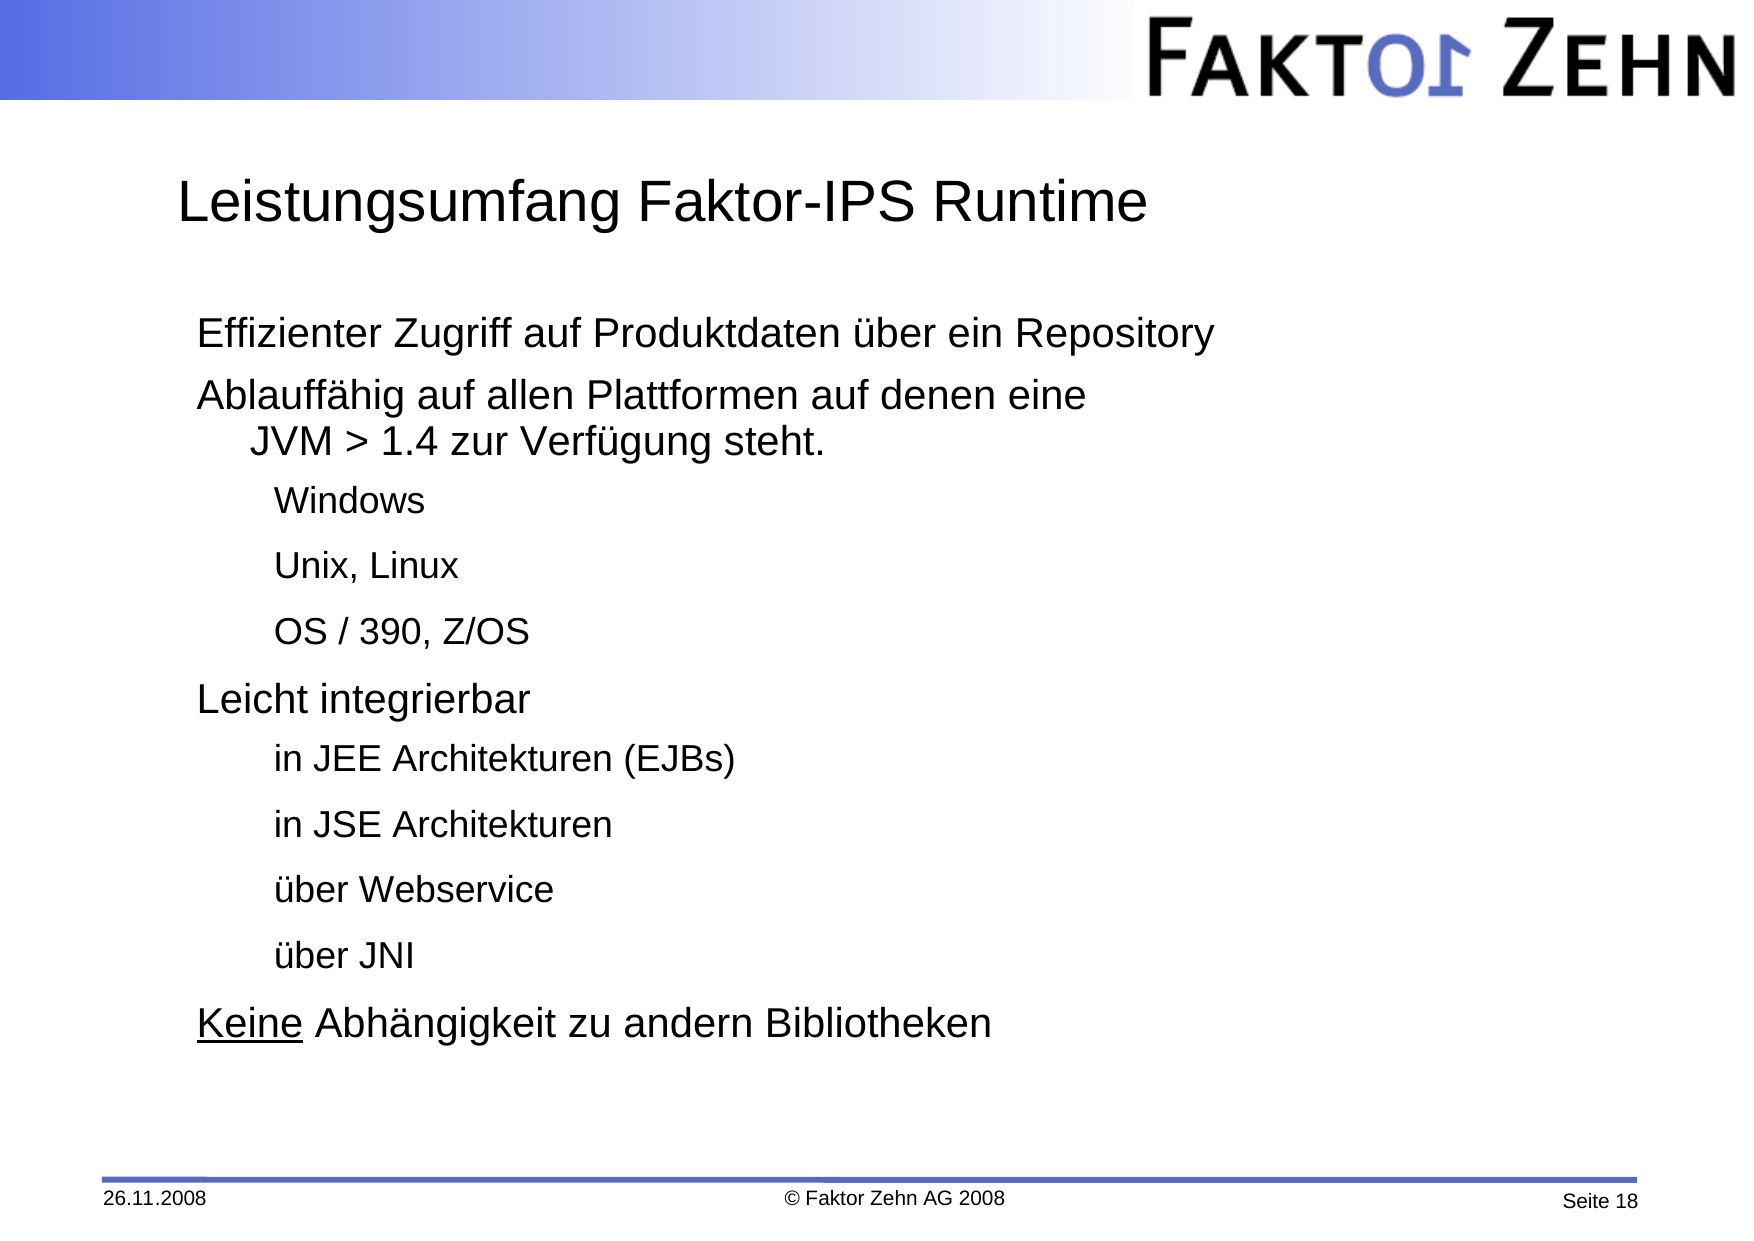

# Leistungsumfang Faktor-IPS Runtime
Effizienter Zugriff auf Produktdaten über ein Repository
Ablauffähig auf allen Plattformen auf denen eine
JVM > 1.4 zur Verfügung steht.
Windows
Unix, Linux
OS / 390, Z/OS
Leicht integrierbar
in JEE Architekturen (EJBs)
in JSE Architekturen
über Webservice
über JNI
Keine Abhängigkeit zu andern Bibliotheken